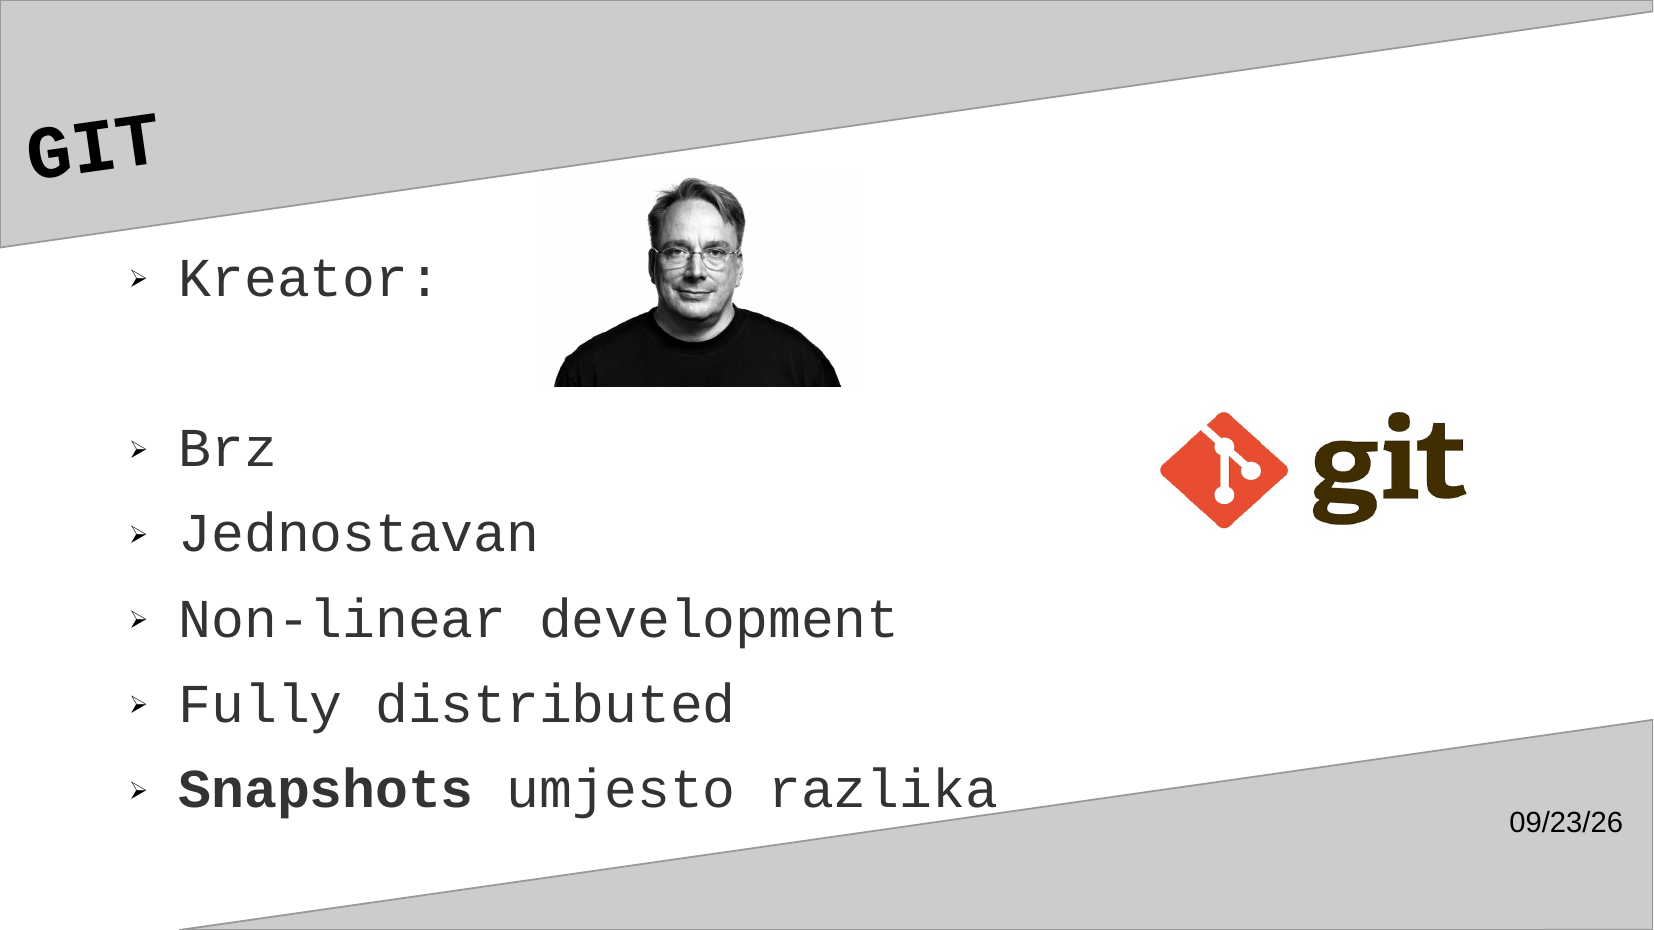

# GIT
Kreator:
Brz
Jednostavan
Non-linear development
Fully distributed
Snapshots umjesto razlika
15